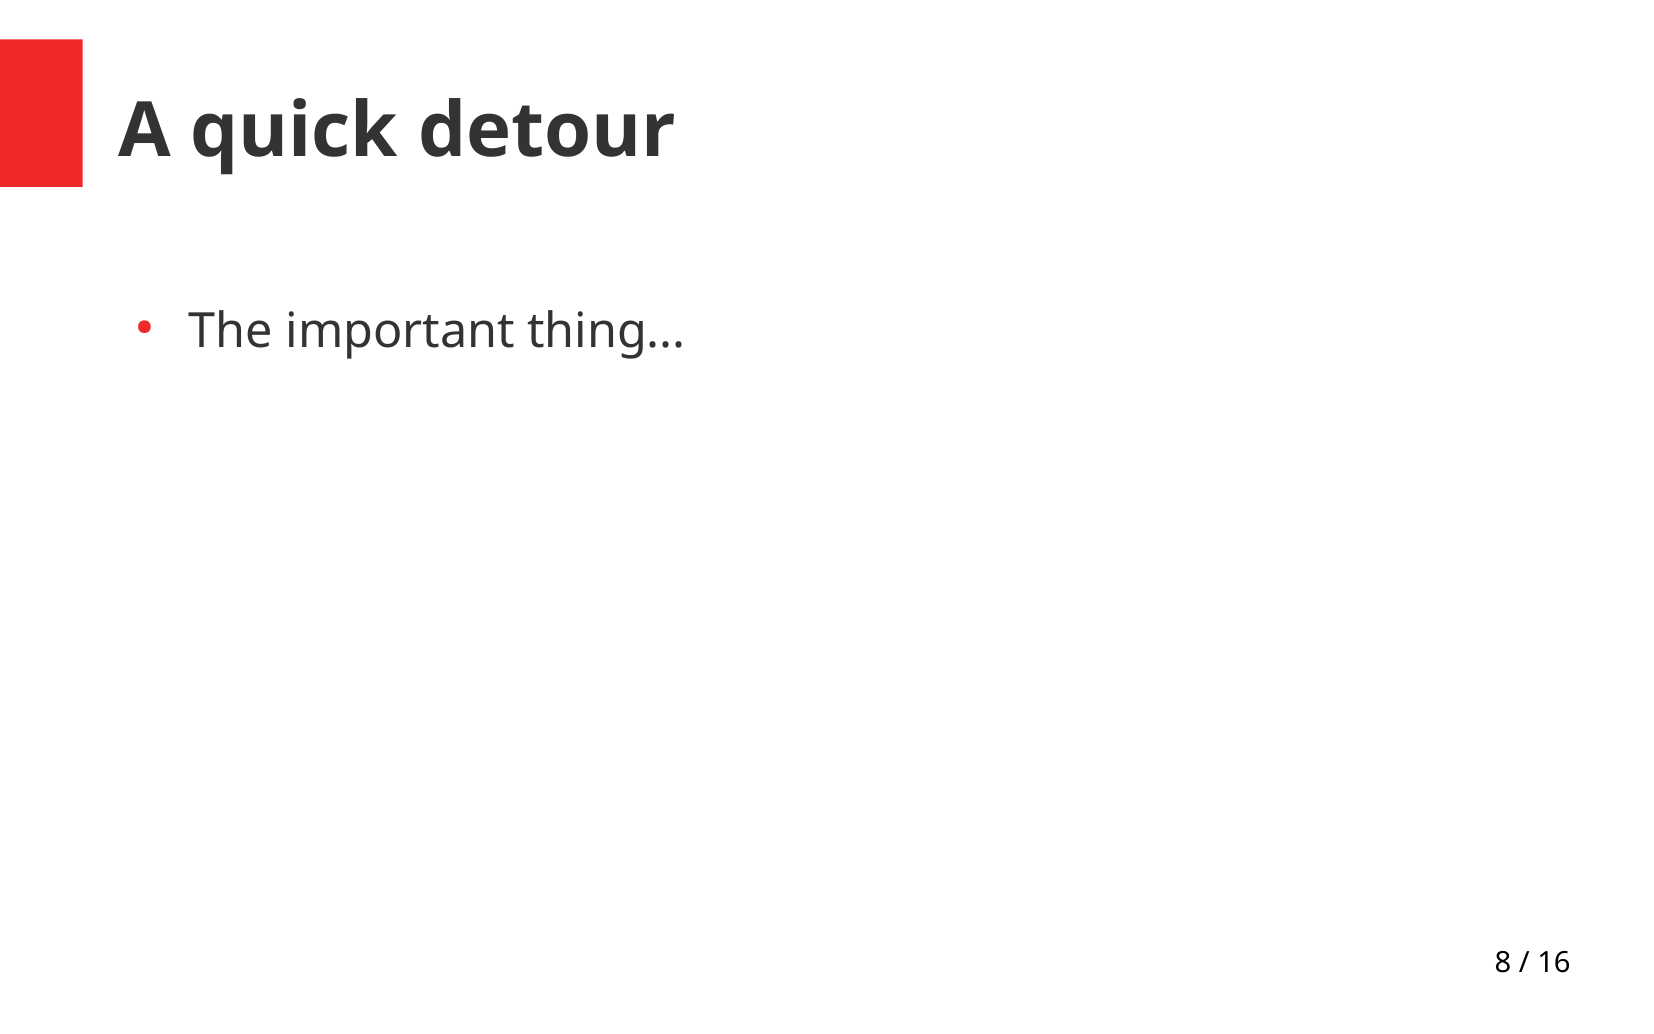

# A quick detour
The important thing...
8